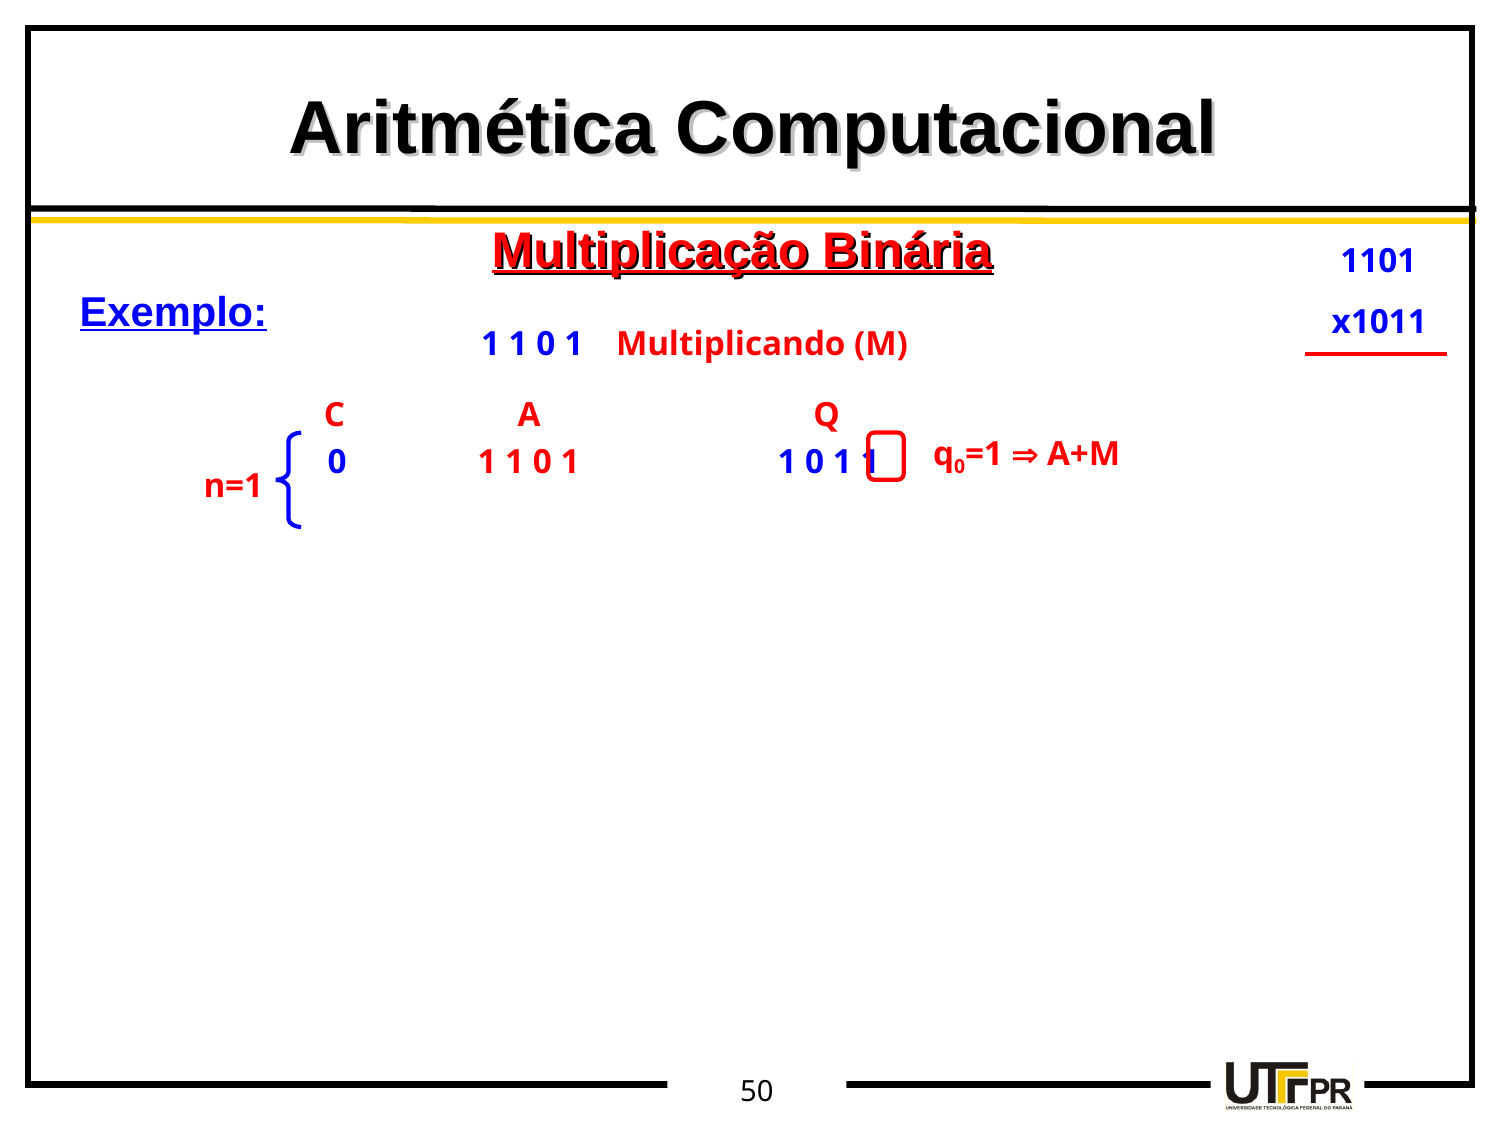

Aritmética Computacional
# Multiplicação Binária
Exemplo:
 1101
x1011
1 1 0 1
Multiplicando (M)
C
A
Q
q0=1  A+M
0	1 1 0 1		1 0 1 1
n=1